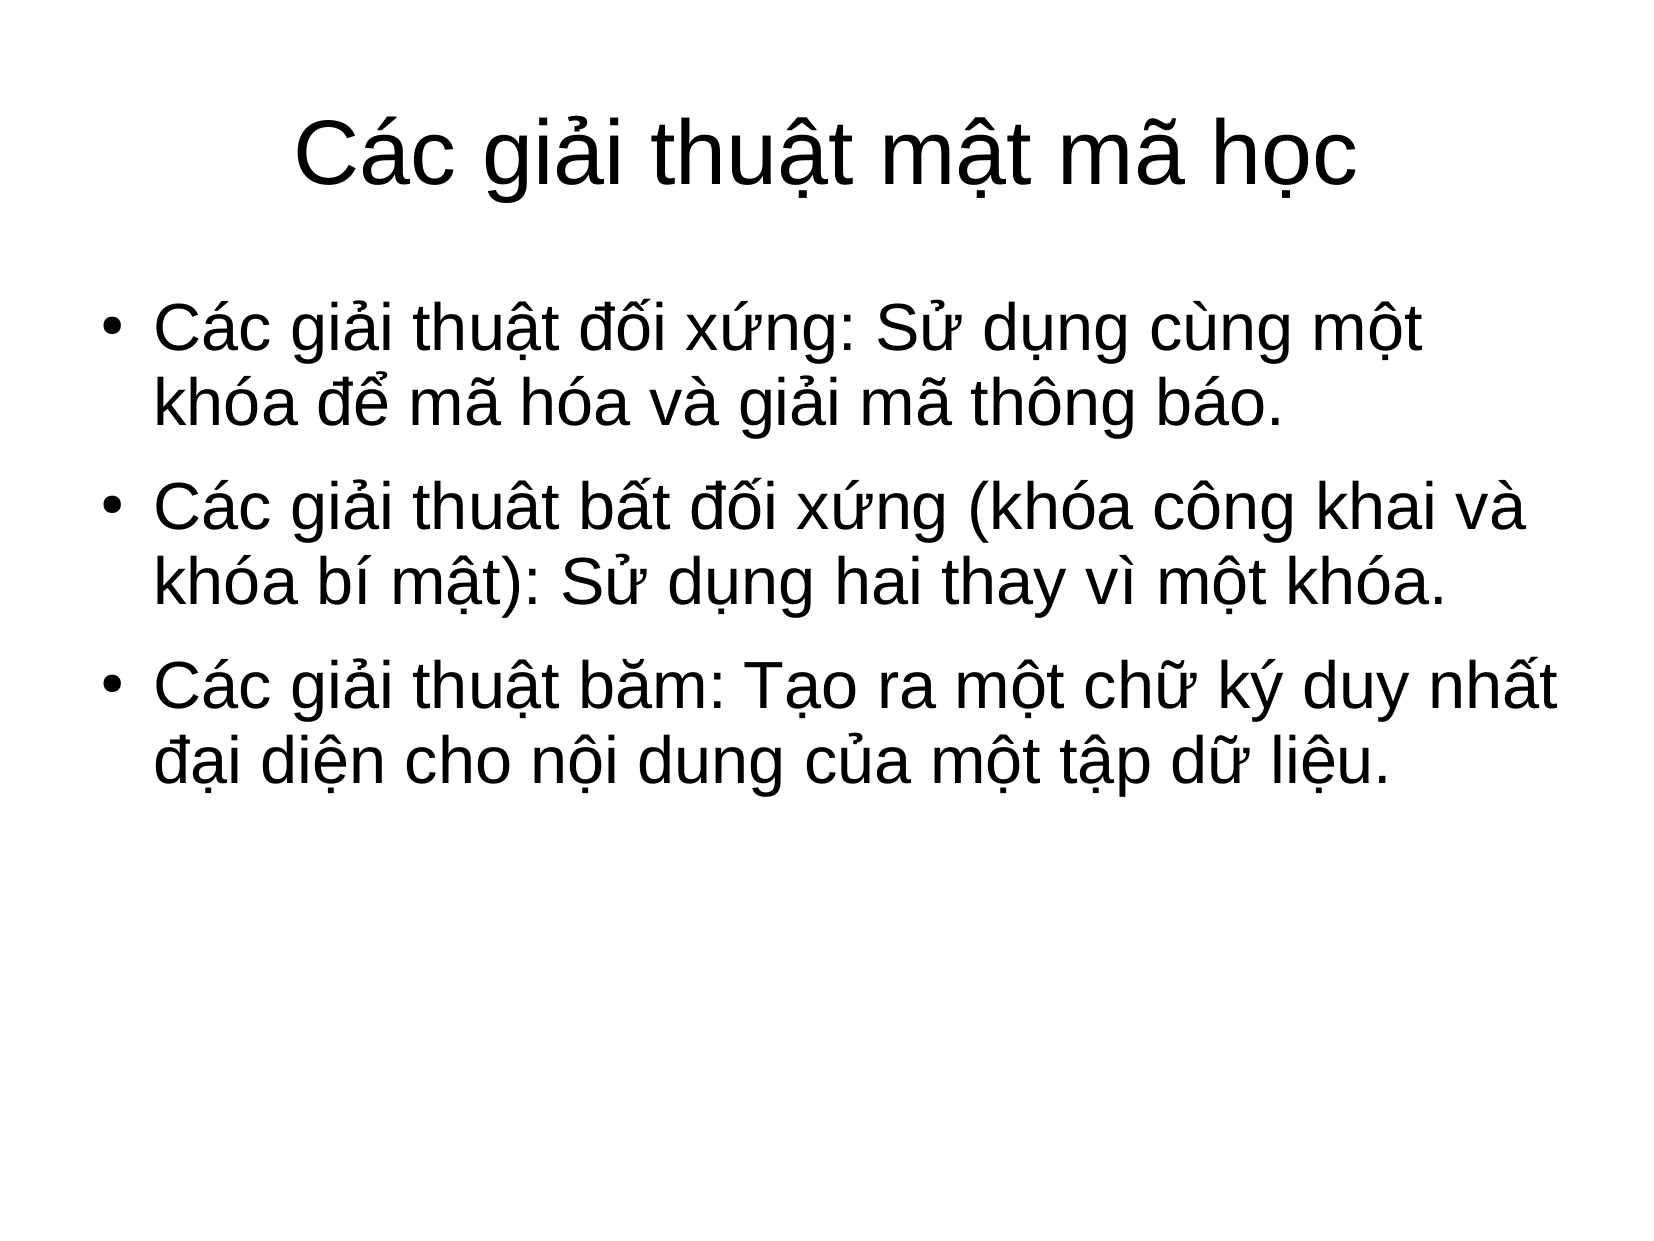

# Các giải thuật mật mã học
Các giải thuật đối xứng: Sử dụng cùng một khóa để mã hóa và giải mã thông báo.
Các giải thuât bất đối xứng (khóa công khai và khóa bí mật): Sử dụng hai thay vì một khóa.
Các giải thuật băm: Tạo ra một chữ ký duy nhất đại diện cho nội dung của một tập dữ liệu.